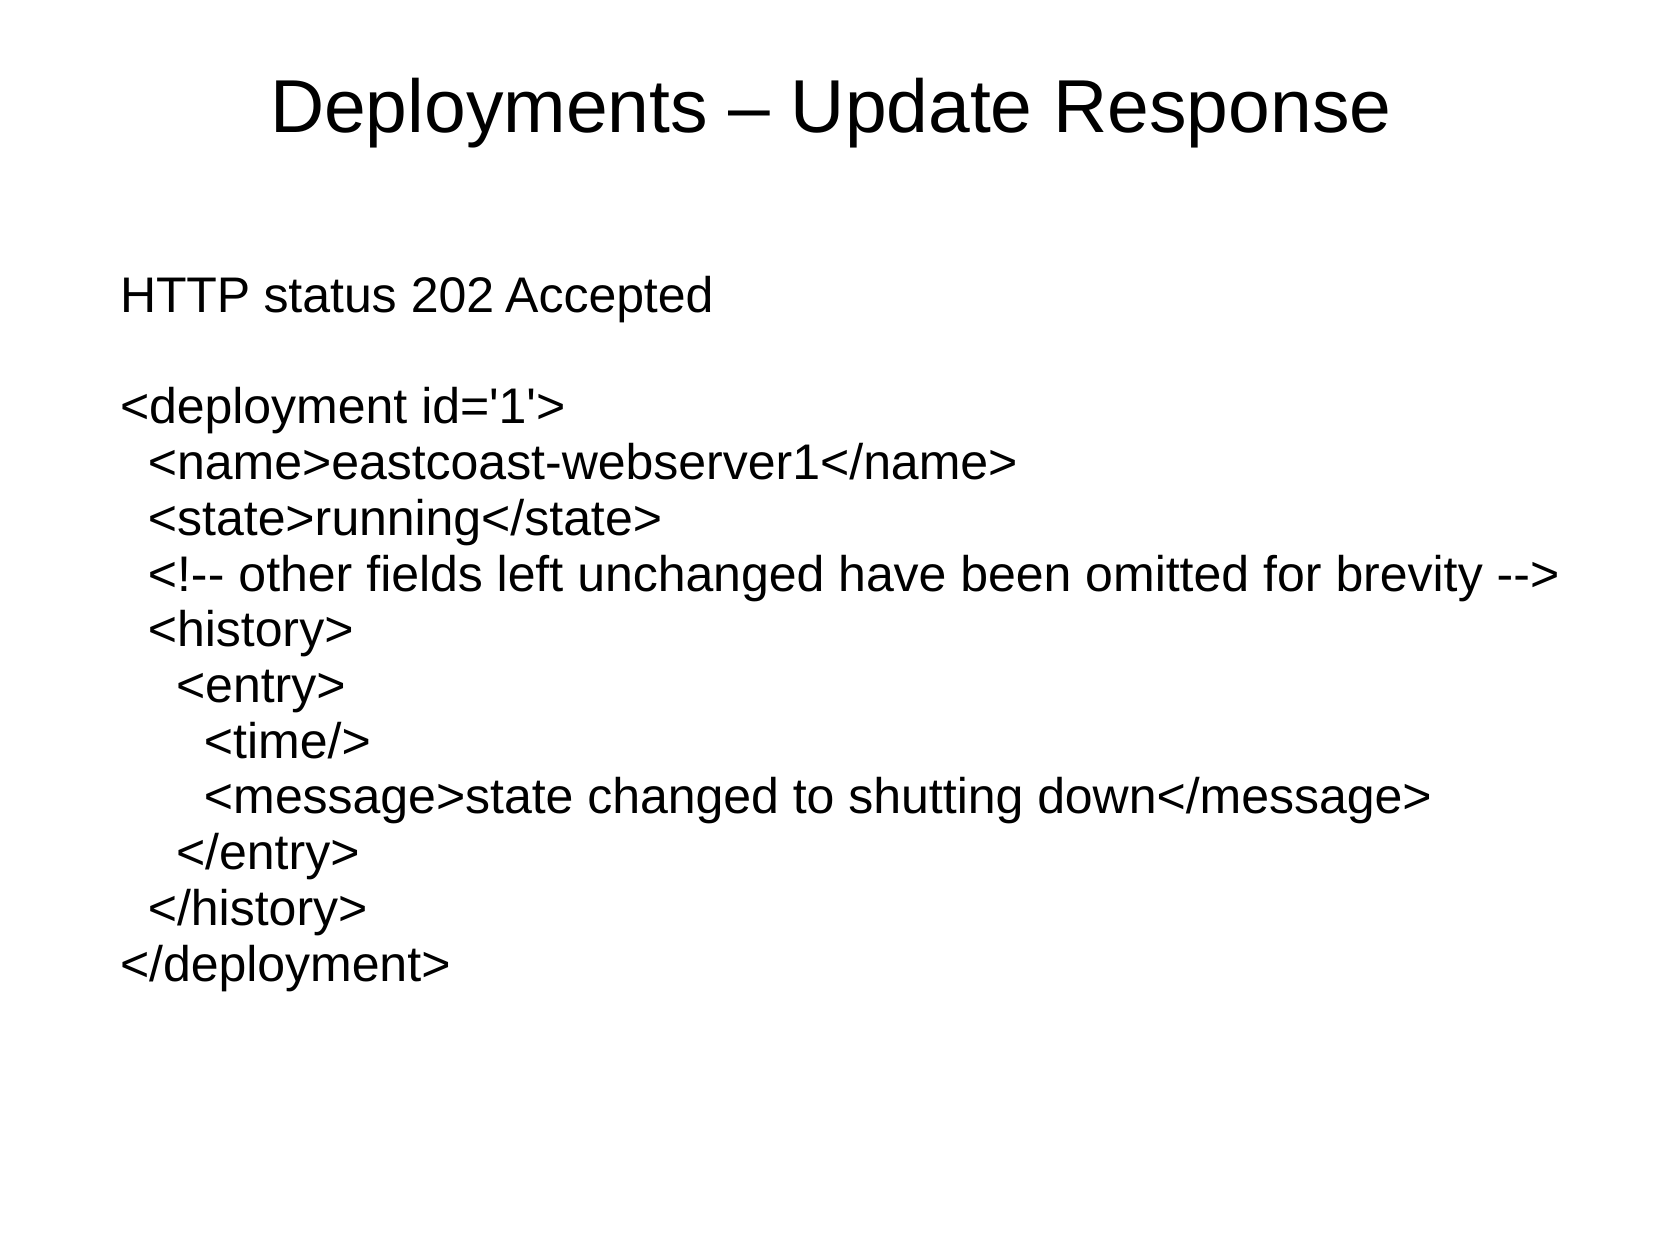

# Deployments – Update Response
HTTP status 202 Accepted
<deployment id='1'>
 <name>eastcoast-webserver1</name>
 <state>running</state>
 <!-- other fields left unchanged have been omitted for brevity -->
 <history>
 <entry>
 <time/>
 <message>state changed to shutting down</message>
 </entry>
 </history>
</deployment>